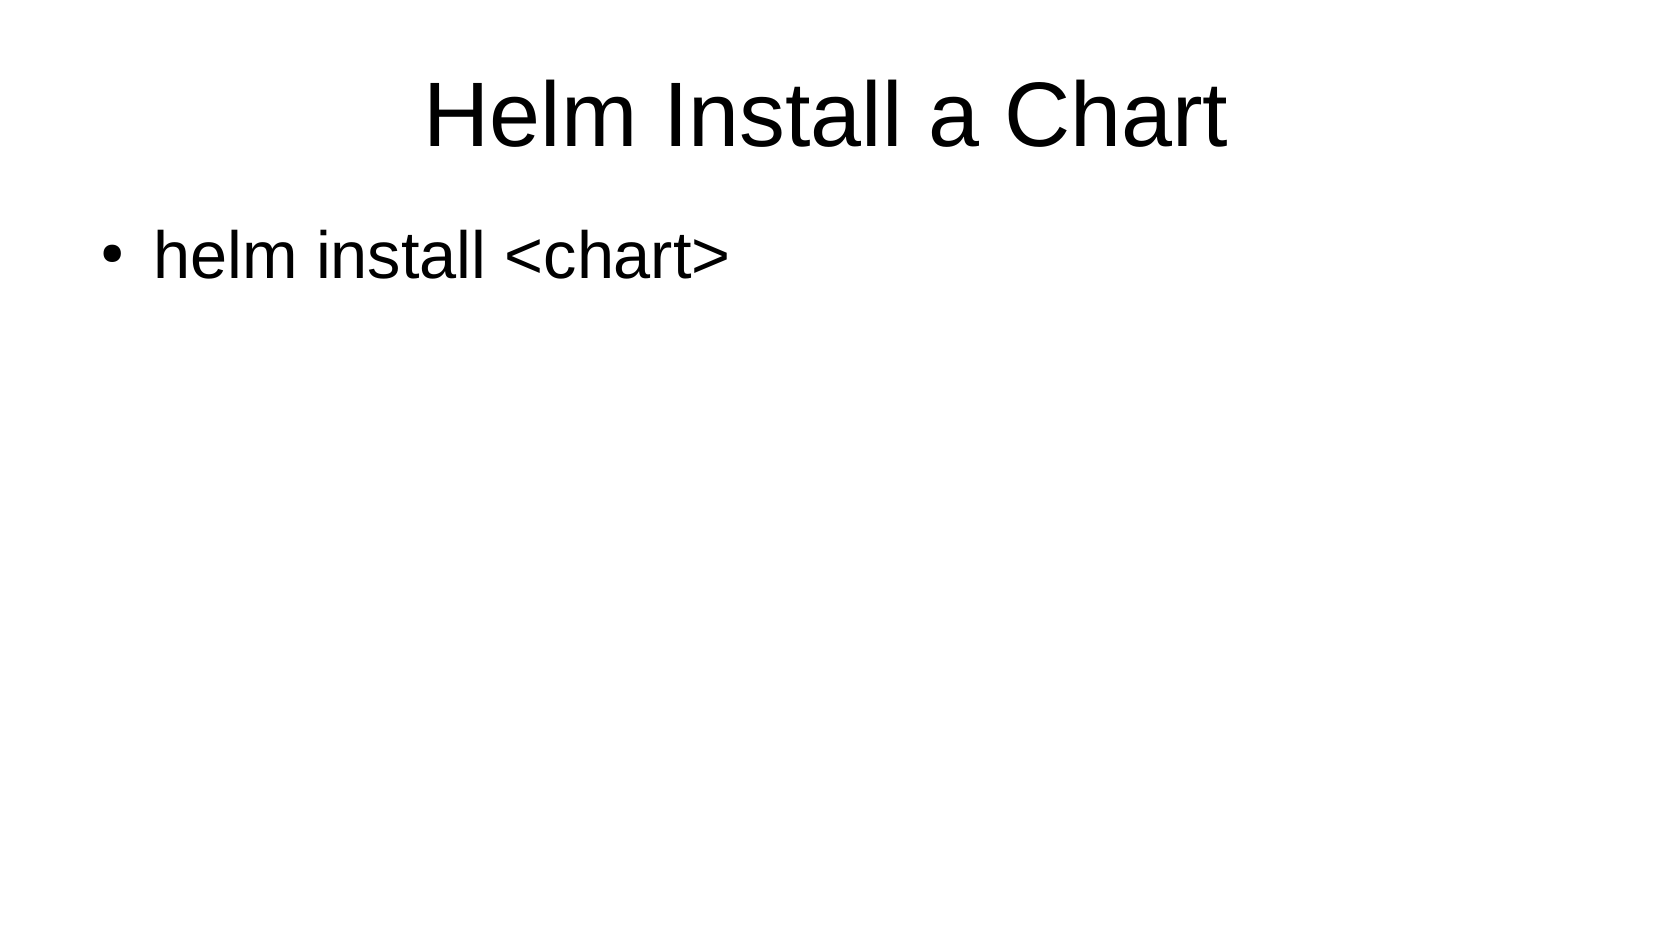

# Helm Install a Chart
helm install <chart>